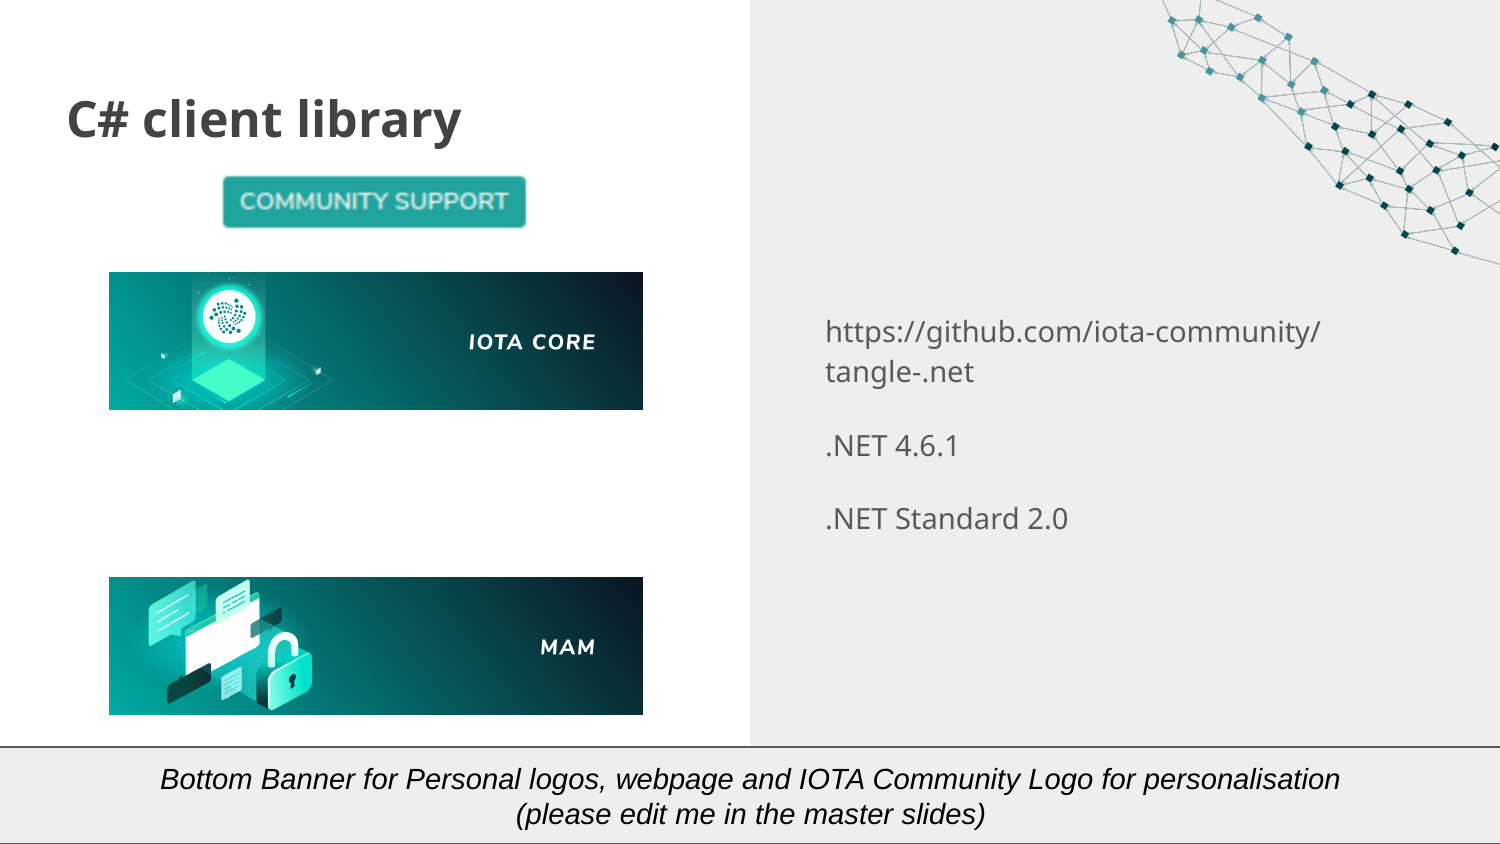

# C# client library
https://github.com/iota-community/tangle-.net
.NET 4.6.1
.NET Standard 2.0